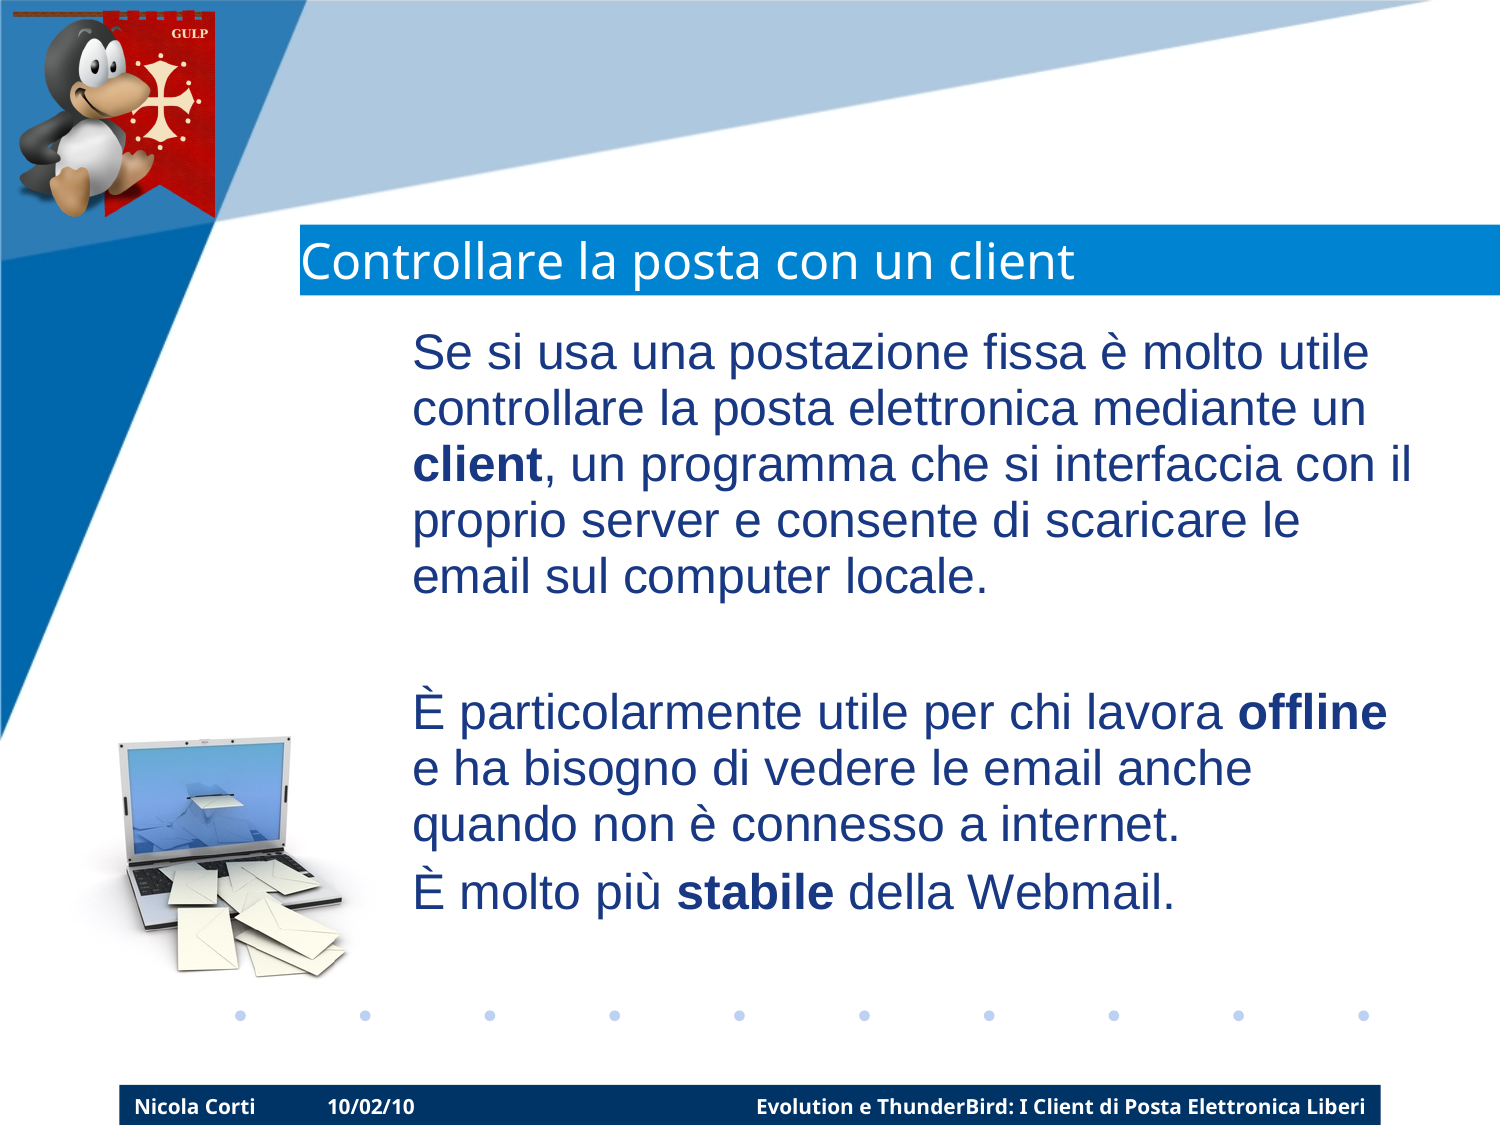

# Controllare la posta con un client
Se si usa una postazione fissa è molto utile controllare la posta elettronica mediante un client, un programma che si interfaccia con il proprio server e consente di scaricare le email sul computer locale.
È particolarmente utile per chi lavora offline e ha bisogno di vedere le email anche quando non è connesso a internet.
È molto più stabile della Webmail.